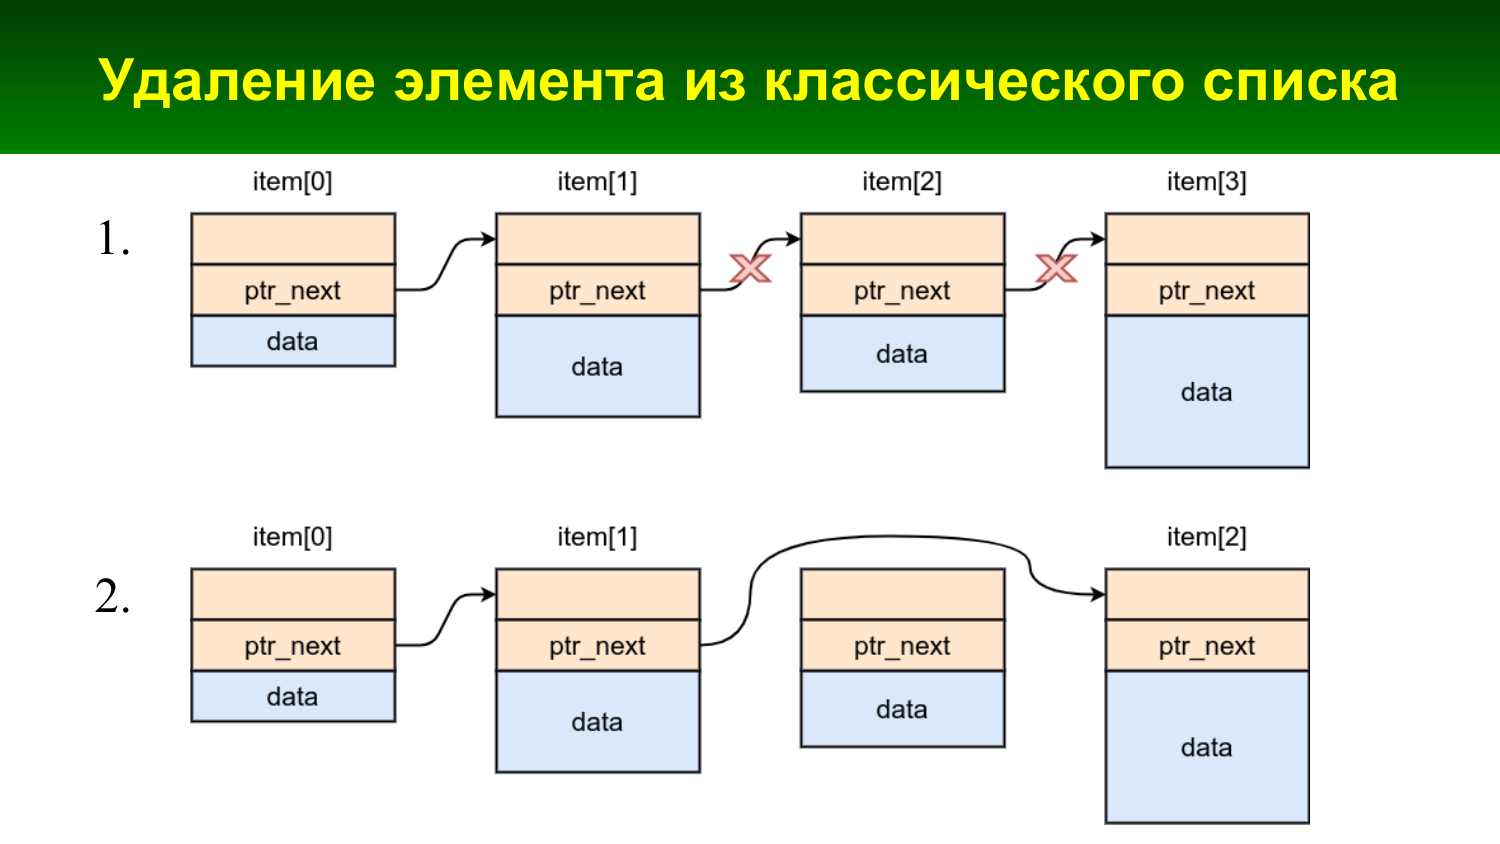

# Удаление элемента из классического списка
1.
2.